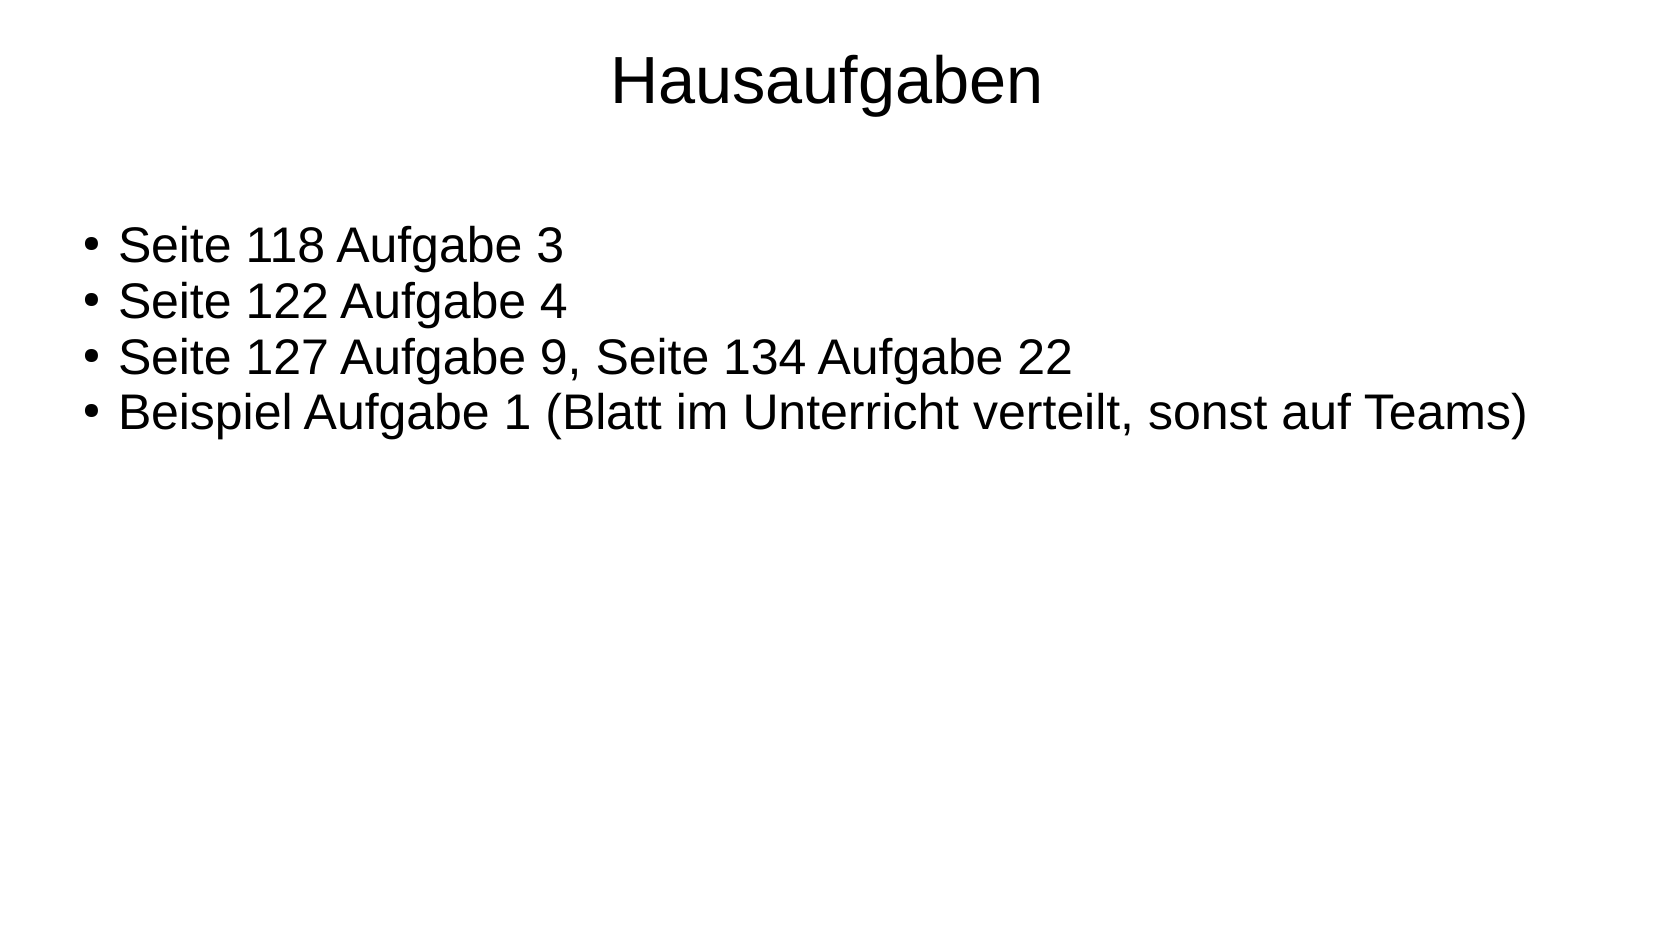

# Hausaufgaben
Seite 118 Aufgabe 3
Seite 122 Aufgabe 4
Seite 127 Aufgabe 9, Seite 134 Aufgabe 22
Beispiel Aufgabe 1 (Blatt im Unterricht verteilt, sonst auf Teams)